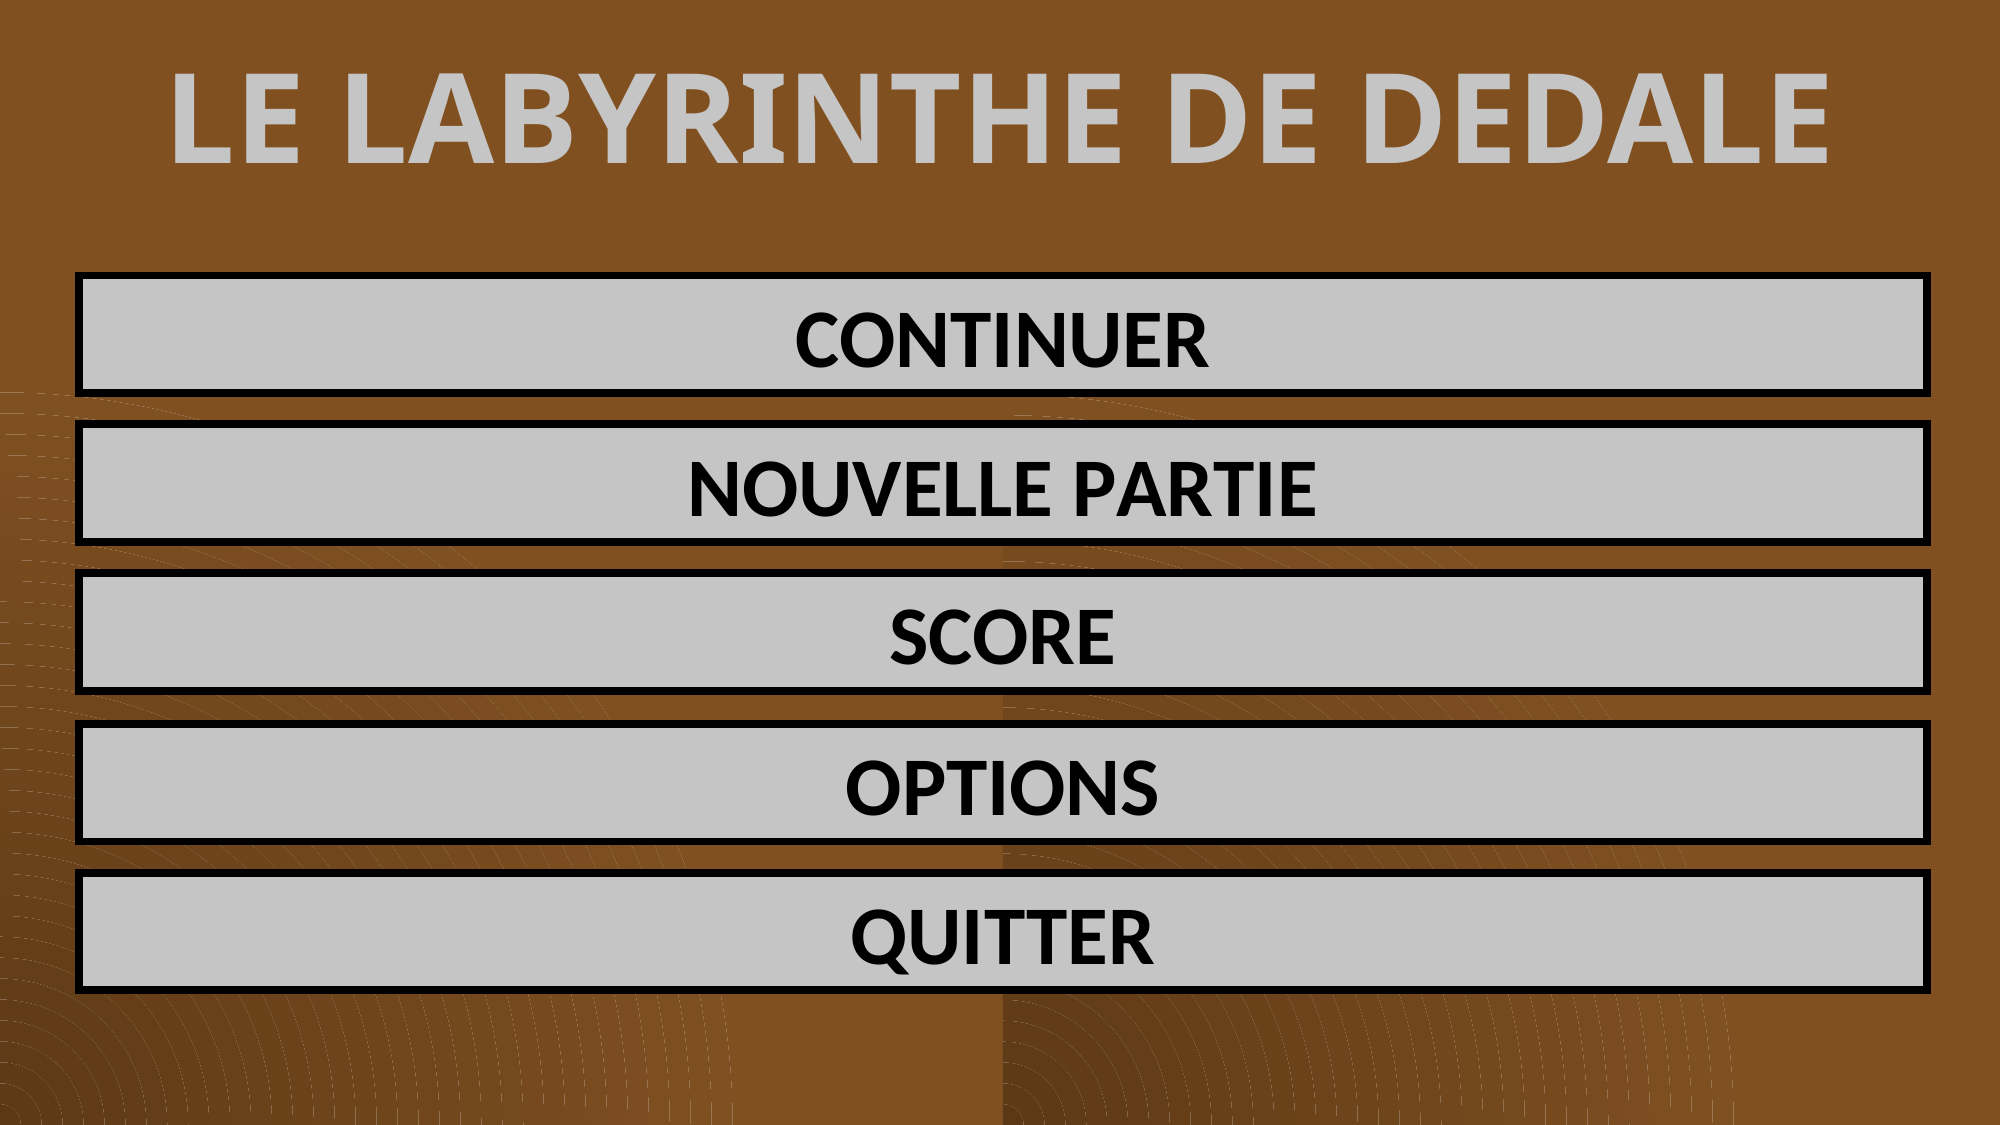

LE LABYRINTHE DE DEDALE
CONTINUER
NOUVELLE PARTIE
SCORE
OPTIONS
QUITTER